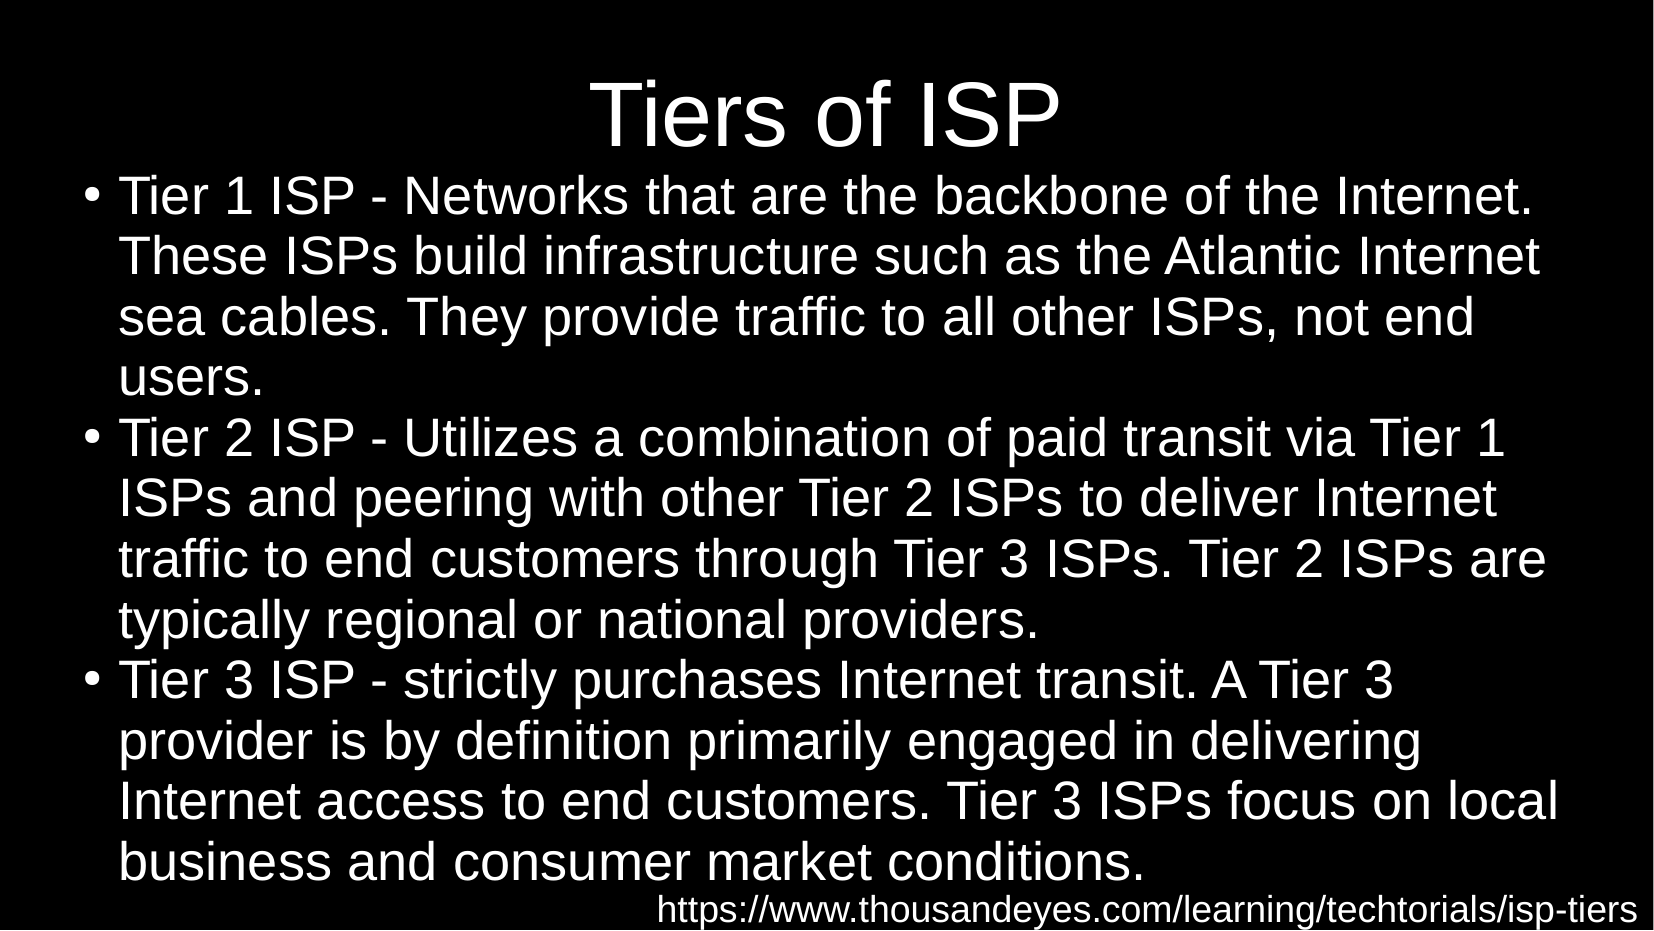

# Tiers of ISP
Tier 1 ISP - Networks that are the backbone of the Internet. These ISPs build infrastructure such as the Atlantic Internet sea cables. They provide traffic to all other ISPs, not end users.
Tier 2 ISP - Utilizes a combination of paid transit via Tier 1 ISPs and peering with other Tier 2 ISPs to deliver Internet traffic to end customers through Tier 3 ISPs. Tier 2 ISPs are typically regional or national providers.
Tier 3 ISP - strictly purchases Internet transit. A Tier 3 provider is by definition primarily engaged in delivering Internet access to end customers. Tier 3 ISPs focus on local business and consumer market conditions.
https://www.thousandeyes.com/learning/techtorials/isp-tiers